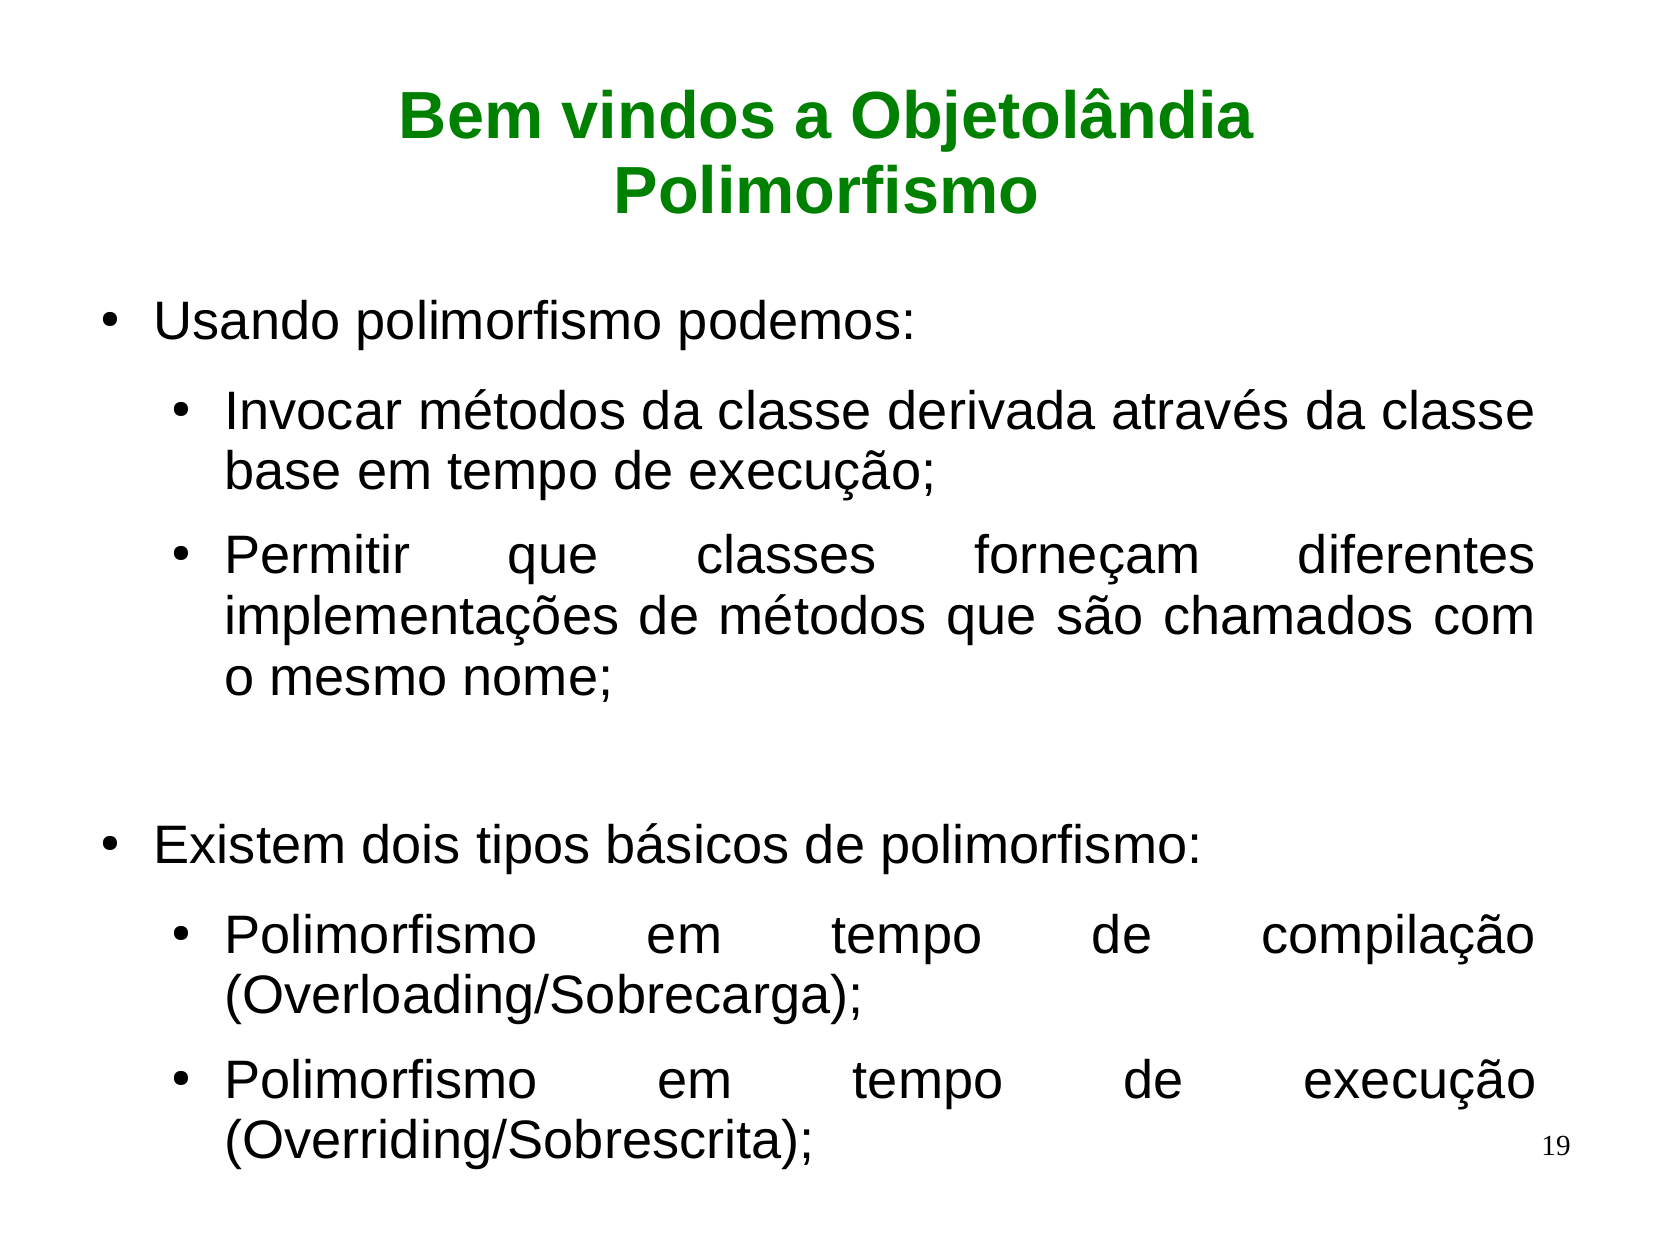

# Bem vindos a Objetolândia Polimorfismo
Usando polimorfismo podemos:
Invocar métodos da classe derivada através da classe base em tempo de execução;
Permitir que classes forneçam diferentes implementações de métodos que são chamados com o mesmo nome;
Existem dois tipos básicos de polimorfismo:
Polimorfismo em tempo de compilação (Overloading/Sobrecarga);
Polimorfismo em tempo de execução (Overriding/Sobrescrita);
19